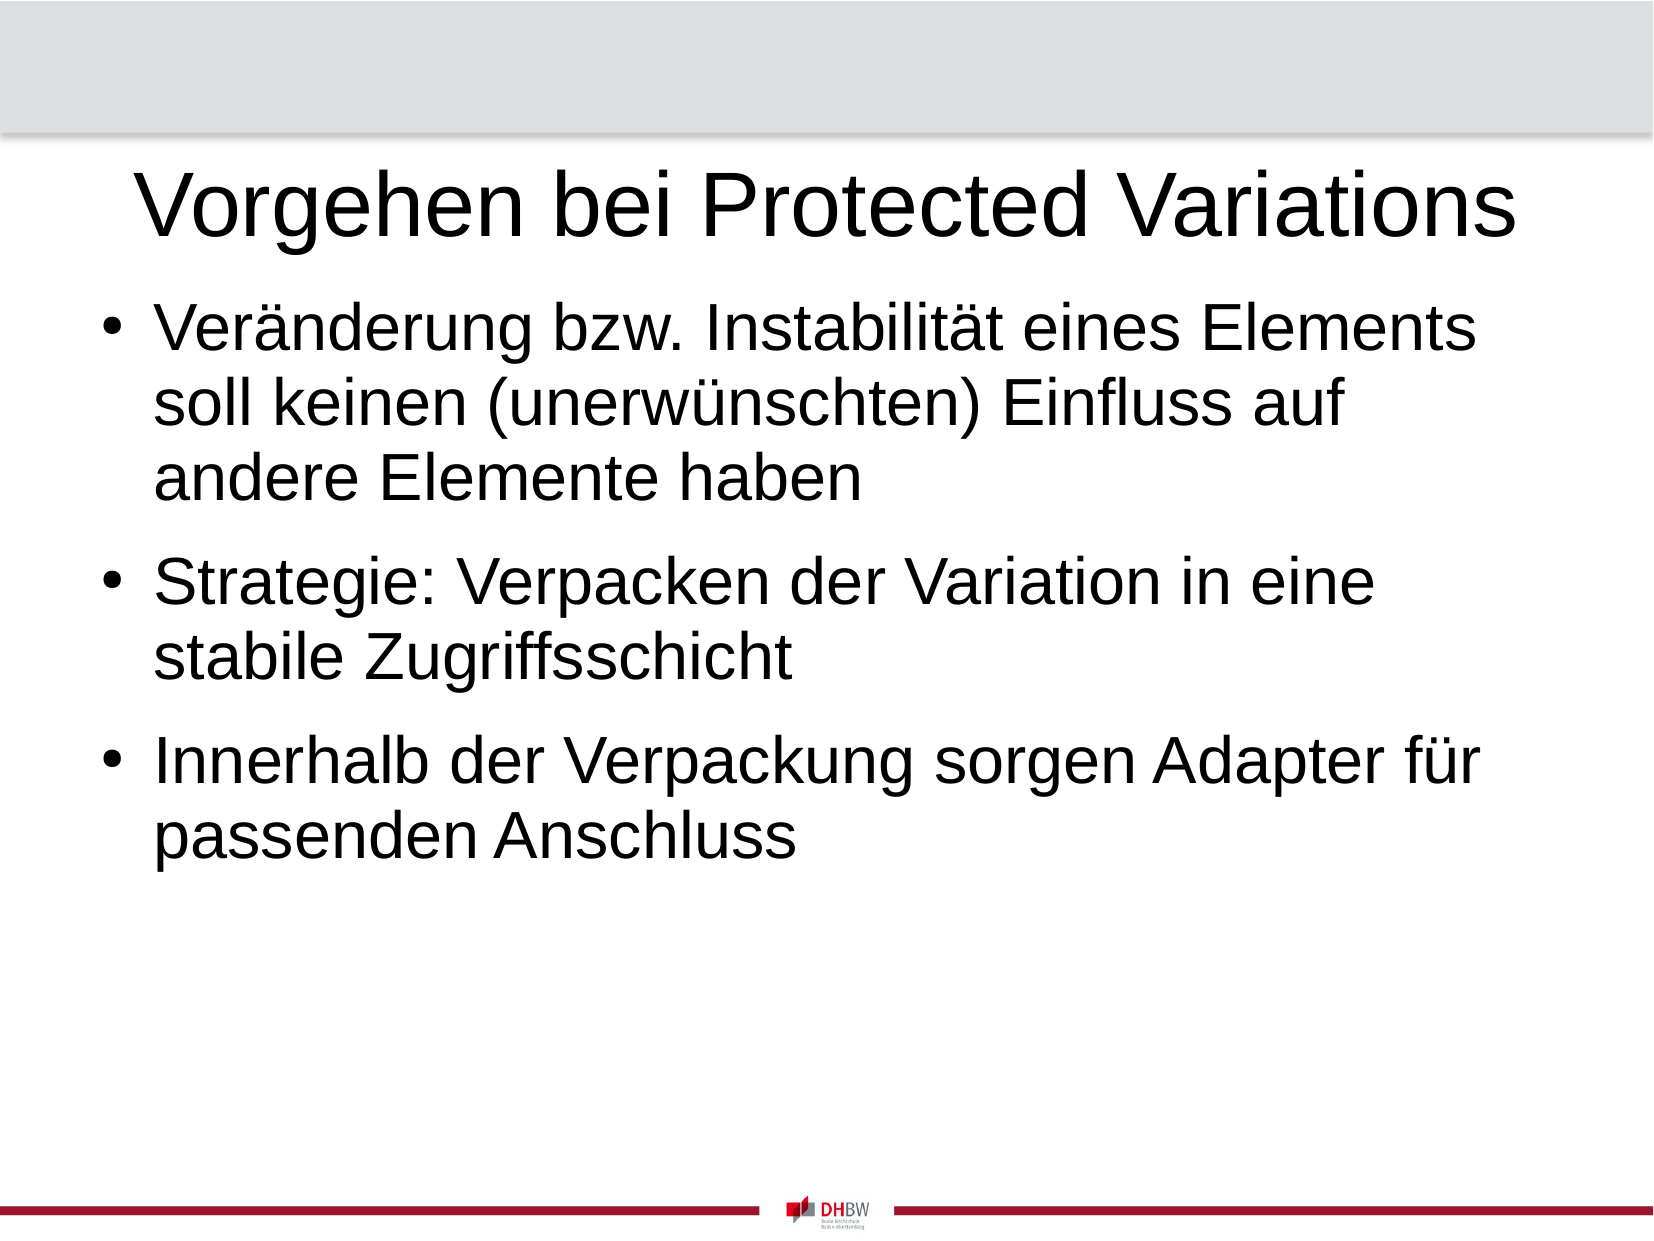

# Vorgehen bei Protected Variations
Veränderung bzw. Instabilität eines Elements soll keinen (unerwünschten) Einfluss auf andere Elemente haben
Strategie: Verpacken der Variation in eine stabile Zugriffsschicht
Innerhalb der Verpackung sorgen Adapter für passenden Anschluss